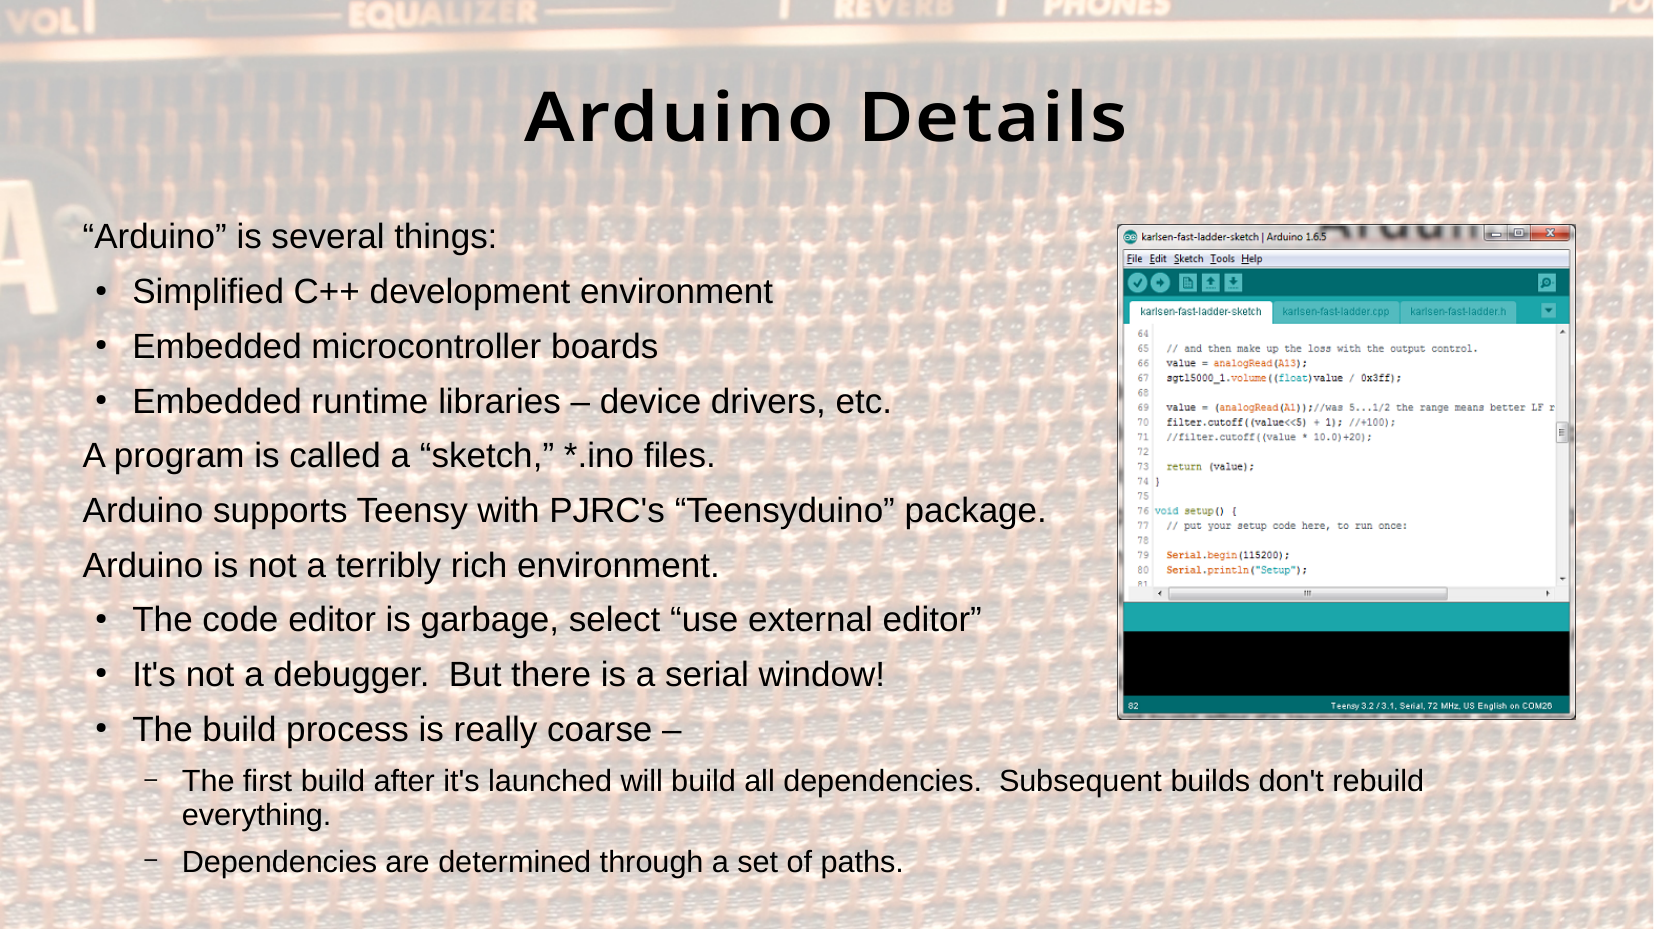

# Arduino Details
“Arduino” is several things:
Simplified C++ development environment
Embedded microcontroller boards
Embedded runtime libraries – device drivers, etc.
A program is called a “sketch,” *.ino files.
Arduino supports Teensy with PJRC's “Teensyduino” package.
Arduino is not a terribly rich environment.
The code editor is garbage, select “use external editor”
It's not a debugger. But there is a serial window!
The build process is really coarse –
The first build after it's launched will build all dependencies. Subsequent builds don't rebuild everything.
Dependencies are determined through a set of paths.